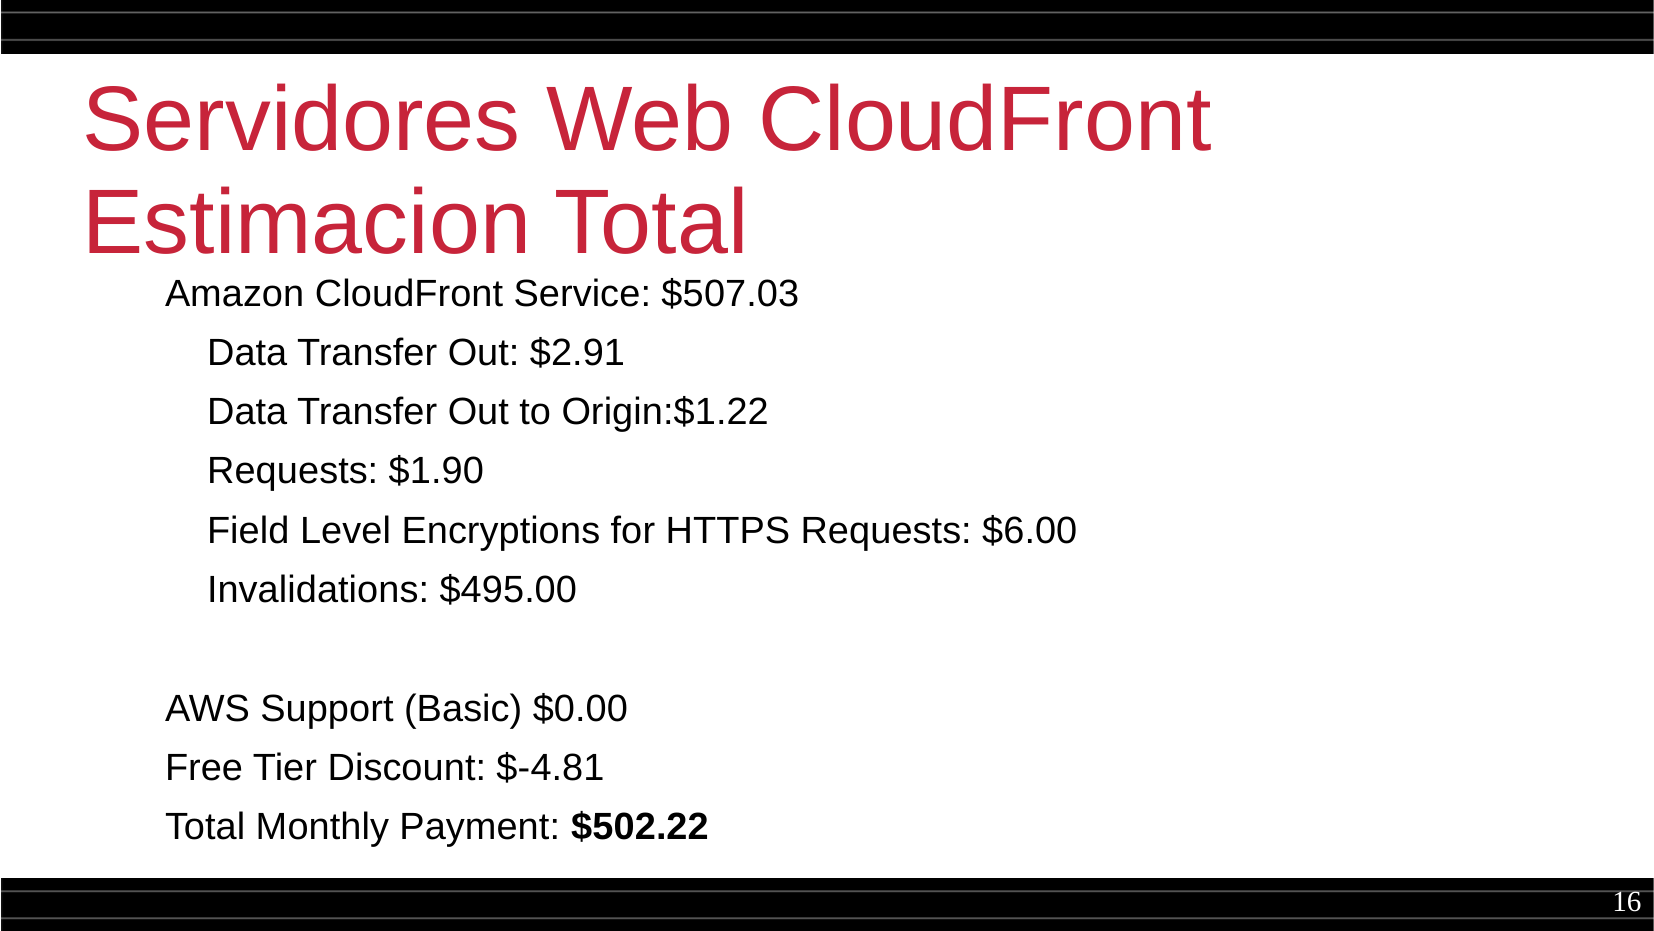

# Servidores Web CloudFront Estimacion Total
 Amazon CloudFront Service: $507.03
 Data Transfer Out: $2.91
 Data Transfer Out to Origin:$1.22
 Requests: $1.90
 Field Level Encryptions for HTTPS Requests: $6.00
 Invalidations: $495.00
 AWS Support (Basic) $0.00
 Free Tier Discount: $-4.81
 Total Monthly Payment: $502.22